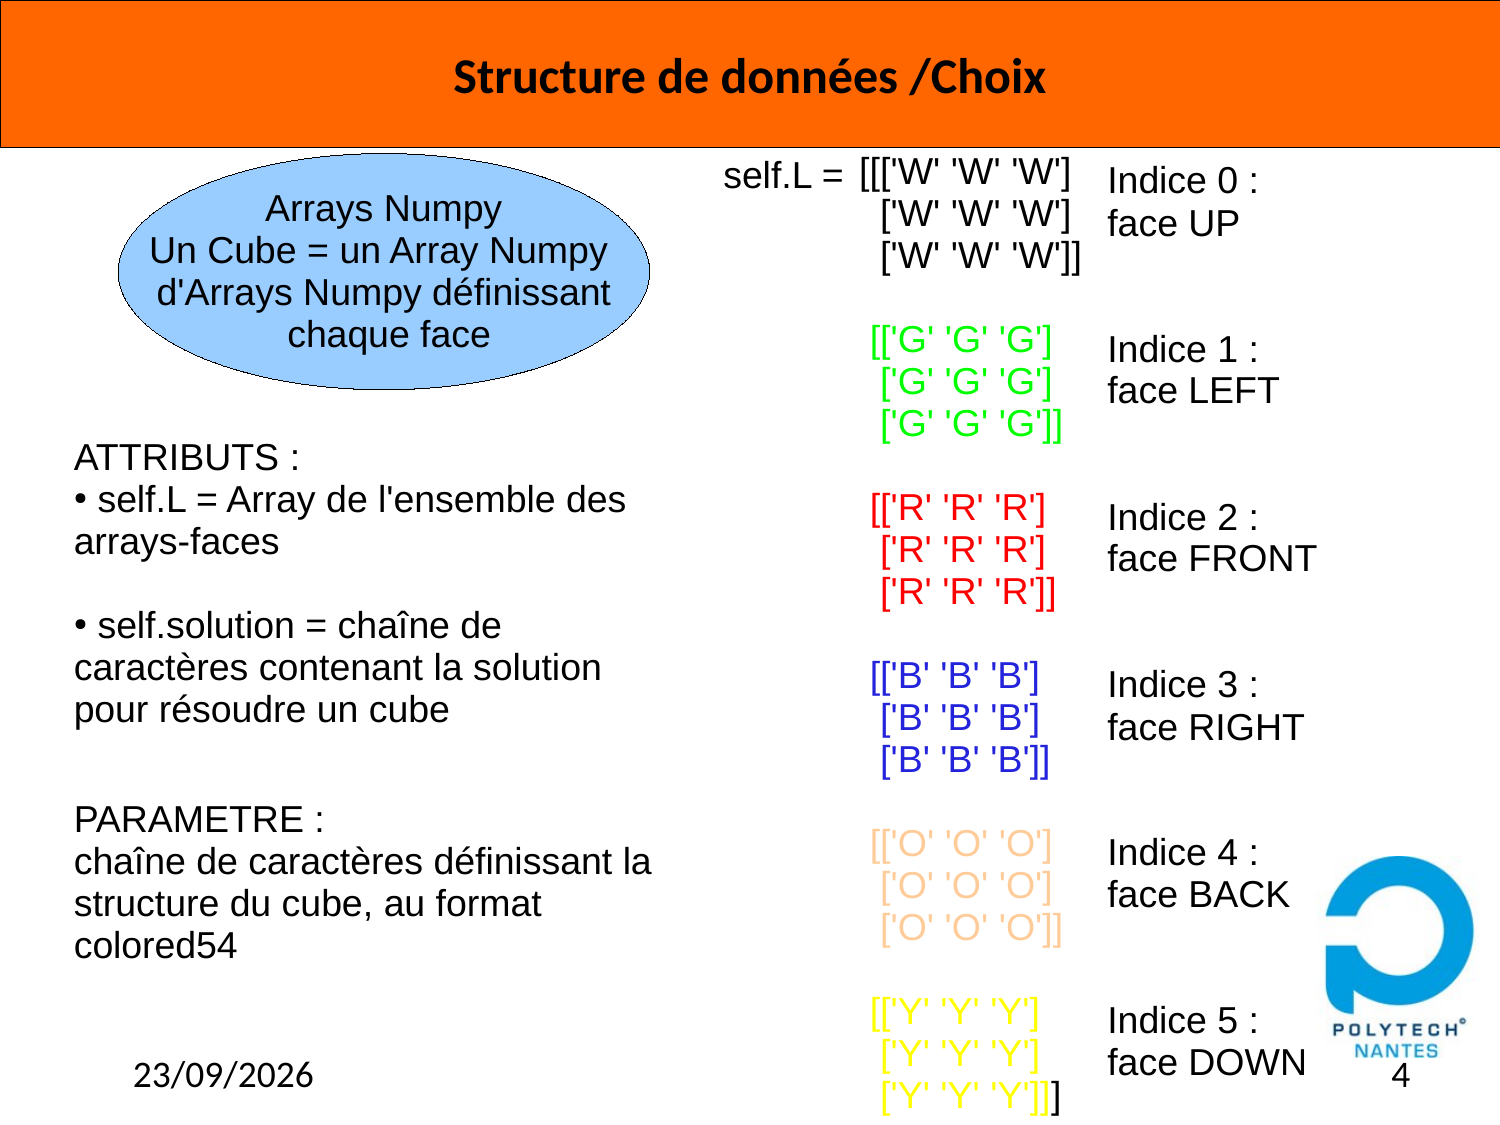

# Structure de données /Choix
[[['W' 'W' 'W']
 ['W' 'W' 'W']
 ['W' 'W' 'W']]
 [['G' 'G' 'G']
 ['G' 'G' 'G']
 ['G' 'G' 'G']]
 [['R' 'R' 'R']
 ['R' 'R' 'R']
 ['R' 'R' 'R']]
 [['B' 'B' 'B']
 ['B' 'B' 'B']
 ['B' 'B' 'B']]
 [['O' 'O' 'O']
 ['O' 'O' 'O']
 ['O' 'O' 'O']]
 [['Y' 'Y' 'Y']
 ['Y' 'Y' 'Y']
 ['Y' 'Y' 'Y']]]
self.L =
Indice 0 : face UP
Indice 1 : face LEFT
Indice 2 : face FRONT
Indice 3 : face RIGHT
Indice 4 : face BACK
Indice 5 : face DOWN
Arrays Numpy
Un Cube = un Array Numpy
d'Arrays Numpy définissant
 chaque face
ATTRIBUTS :
 self.L = Array de l'ensemble des arrays-faces
 self.solution = chaîne de caractères contenant la solution pour résoudre un cube
PARAMETRE :
chaîne de caractères définissant la structure du cube, au format colored54
15 Janvier 2016
4